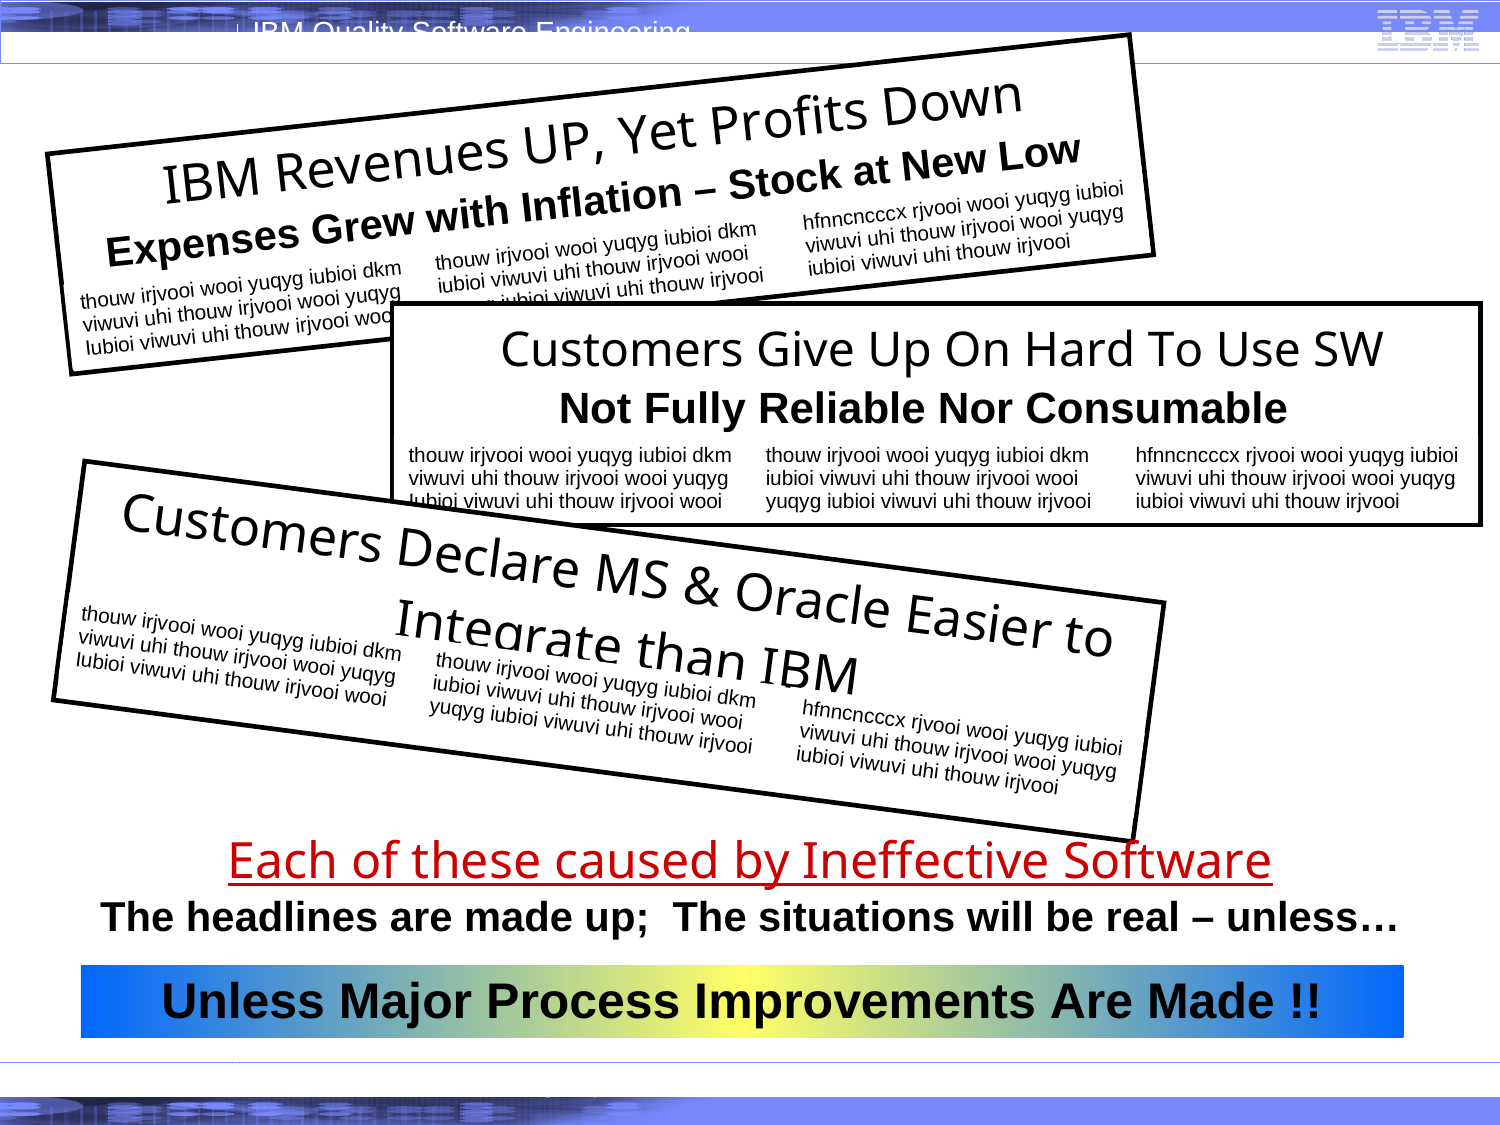

IBM Revenues UP, Yet Profits Down
Expenses Grew with Inflation – Stock at New Low
hfnncncccx rjvooi wooi yuqyg iubioi
viwuvi uhi thouw irjvooi wooi yuqyg
iubioi viwuvi uhi thouw irjvooi
thouw irjvooi wooi yuqyg iubioi dkm
iubioi viwuvi uhi thouw irjvooi wooi
yuqyg iubioi viwuvi uhi thouw irjvooi
thouw irjvooi wooi yuqyg iubioi dkm
viwuvi uhi thouw irjvooi wooi yuqyg
Iubioi viwuvi uhi thouw irjvooi wooi
 Customers Give Up On Hard To Use SW
Not Fully Reliable Nor Consumable
thouw irjvooi wooi yuqyg iubioi dkm
viwuvi uhi thouw irjvooi wooi yuqyg
Iubioi viwuvi uhi thouw irjvooi wooi
thouw irjvooi wooi yuqyg iubioi dkm
iubioi viwuvi uhi thouw irjvooi wooi
yuqyg iubioi viwuvi uhi thouw irjvooi
hfnncncccx rjvooi wooi yuqyg iubioi
viwuvi uhi thouw irjvooi wooi yuqyg
iubioi viwuvi uhi thouw irjvooi
Customers Declare MS & Oracle Easier to Integrate than IBM
thouw irjvooi wooi yuqyg iubioi dkm
viwuvi uhi thouw irjvooi wooi yuqyg
Iubioi viwuvi uhi thouw irjvooi wooi
thouw irjvooi wooi yuqyg iubioi dkm
iubioi viwuvi uhi thouw irjvooi wooi
yuqyg iubioi viwuvi uhi thouw irjvooi
hfnncncccx rjvooi wooi yuqyg iubioi
viwuvi uhi thouw irjvooi wooi yuqyg
iubioi viwuvi uhi thouw irjvooi
Each of these caused by Ineffective Software
The headlines are made up; The situations will be real – unless…
 Unless Major Process Improvements Are Made !!
4